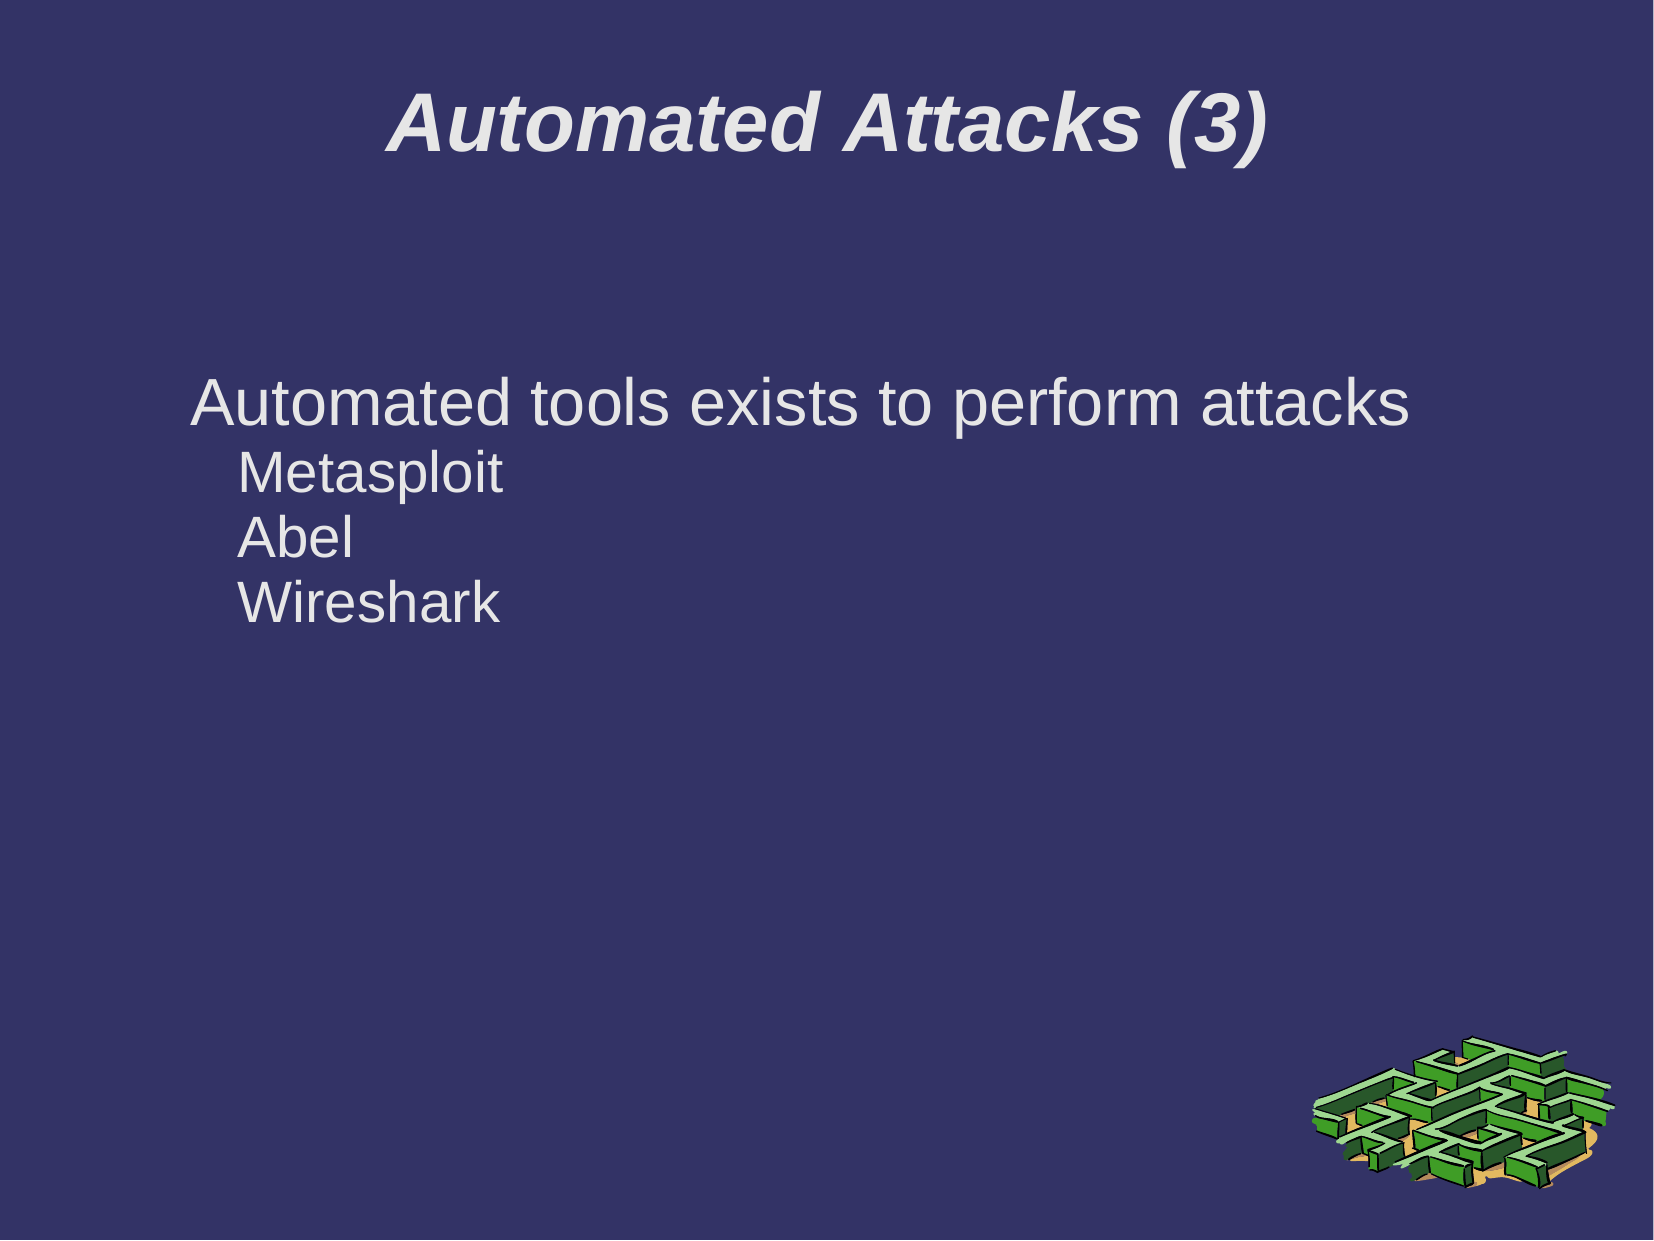

# Automated Attacks (3)
Automated tools exists to perform attacks
Metasploit
Abel
Wireshark